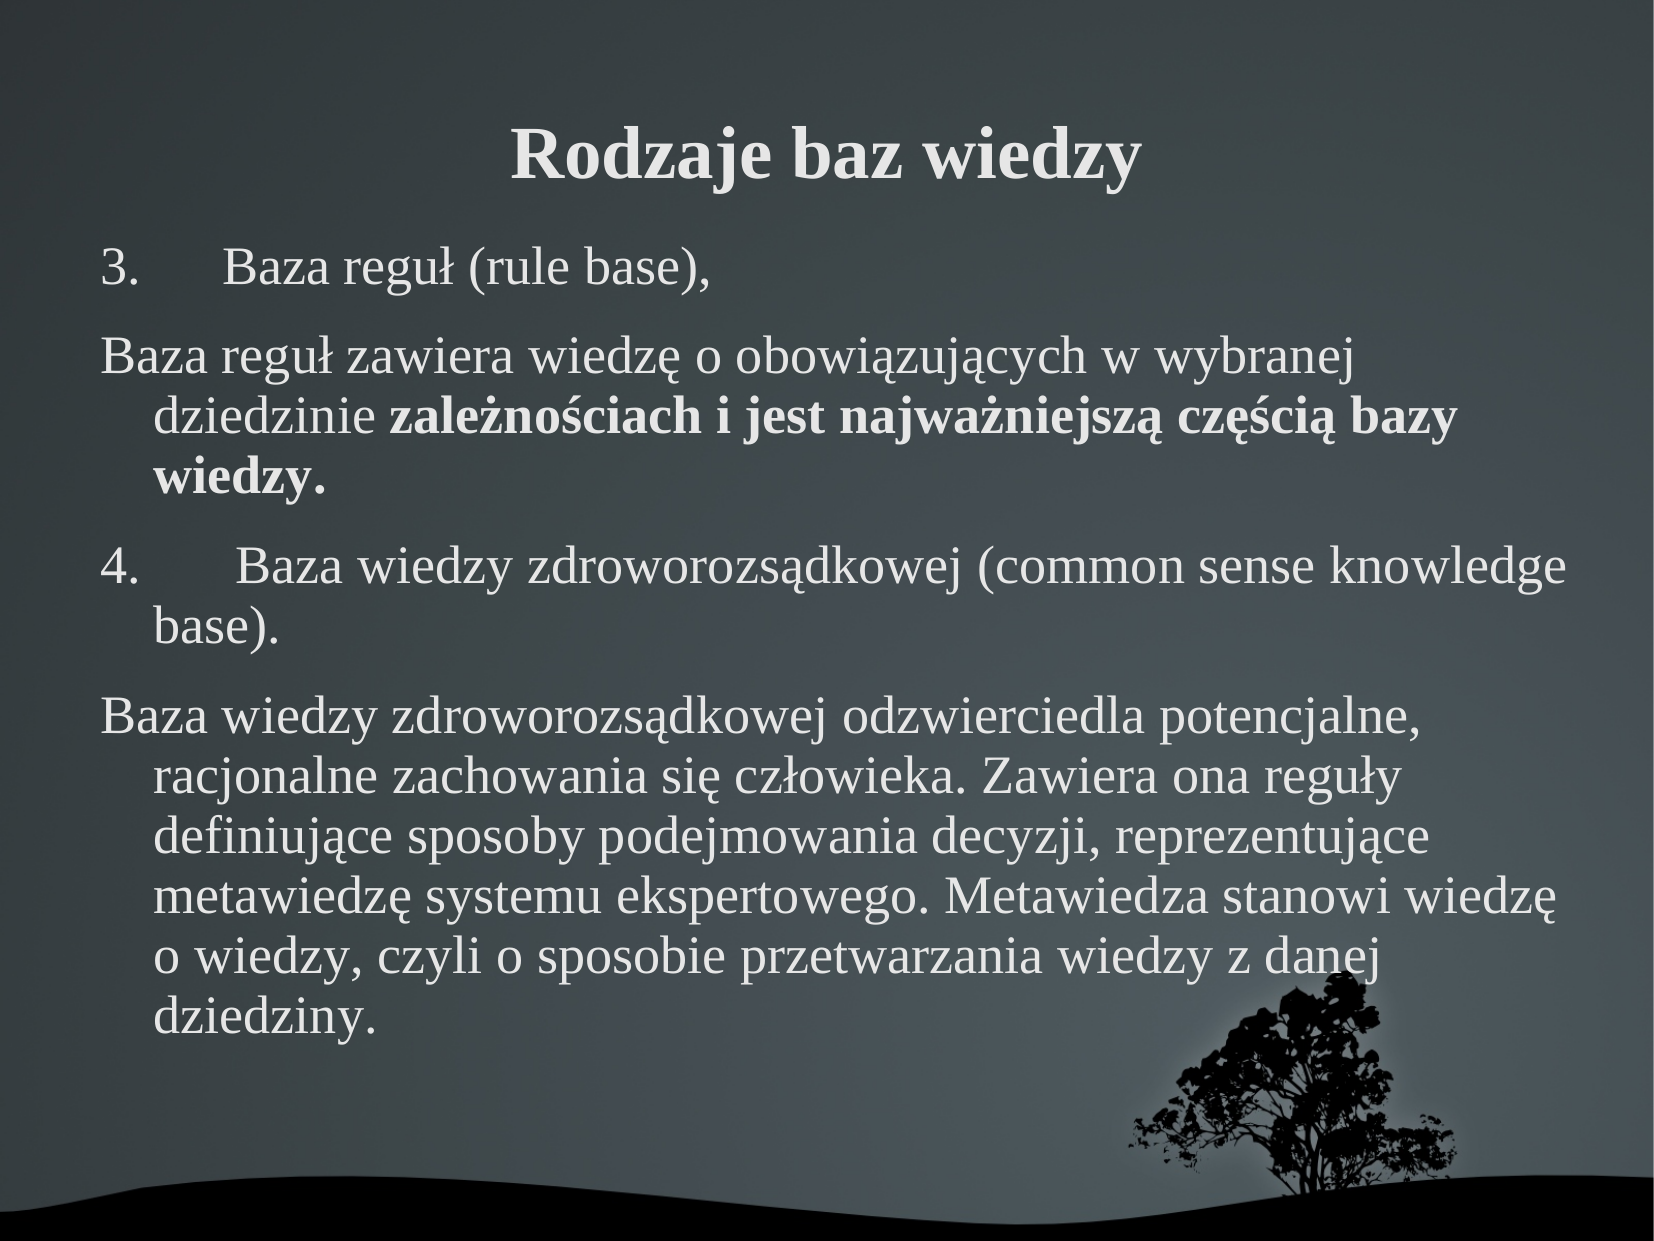

# Rodzaje baz wiedzy
3. Baza reguł (rule base),
Baza reguł zawiera wiedzę o obowiązujących w wybranej dziedzinie zależnościach i jest najważniejszą częścią bazy wiedzy.
4. Baza wiedzy zdroworozsądkowej (common sense knowledge base).
Baza wiedzy zdroworozsądkowej odzwierciedla potencjalne, racjonalne zachowania się człowieka. Zawiera ona reguły definiujące sposoby podejmowania decyzji, reprezentujące metawiedzę systemu ekspertowego. Metawiedza stanowi wiedzę o wiedzy, czyli o sposobie przetwarzania wiedzy z danej dziedziny.